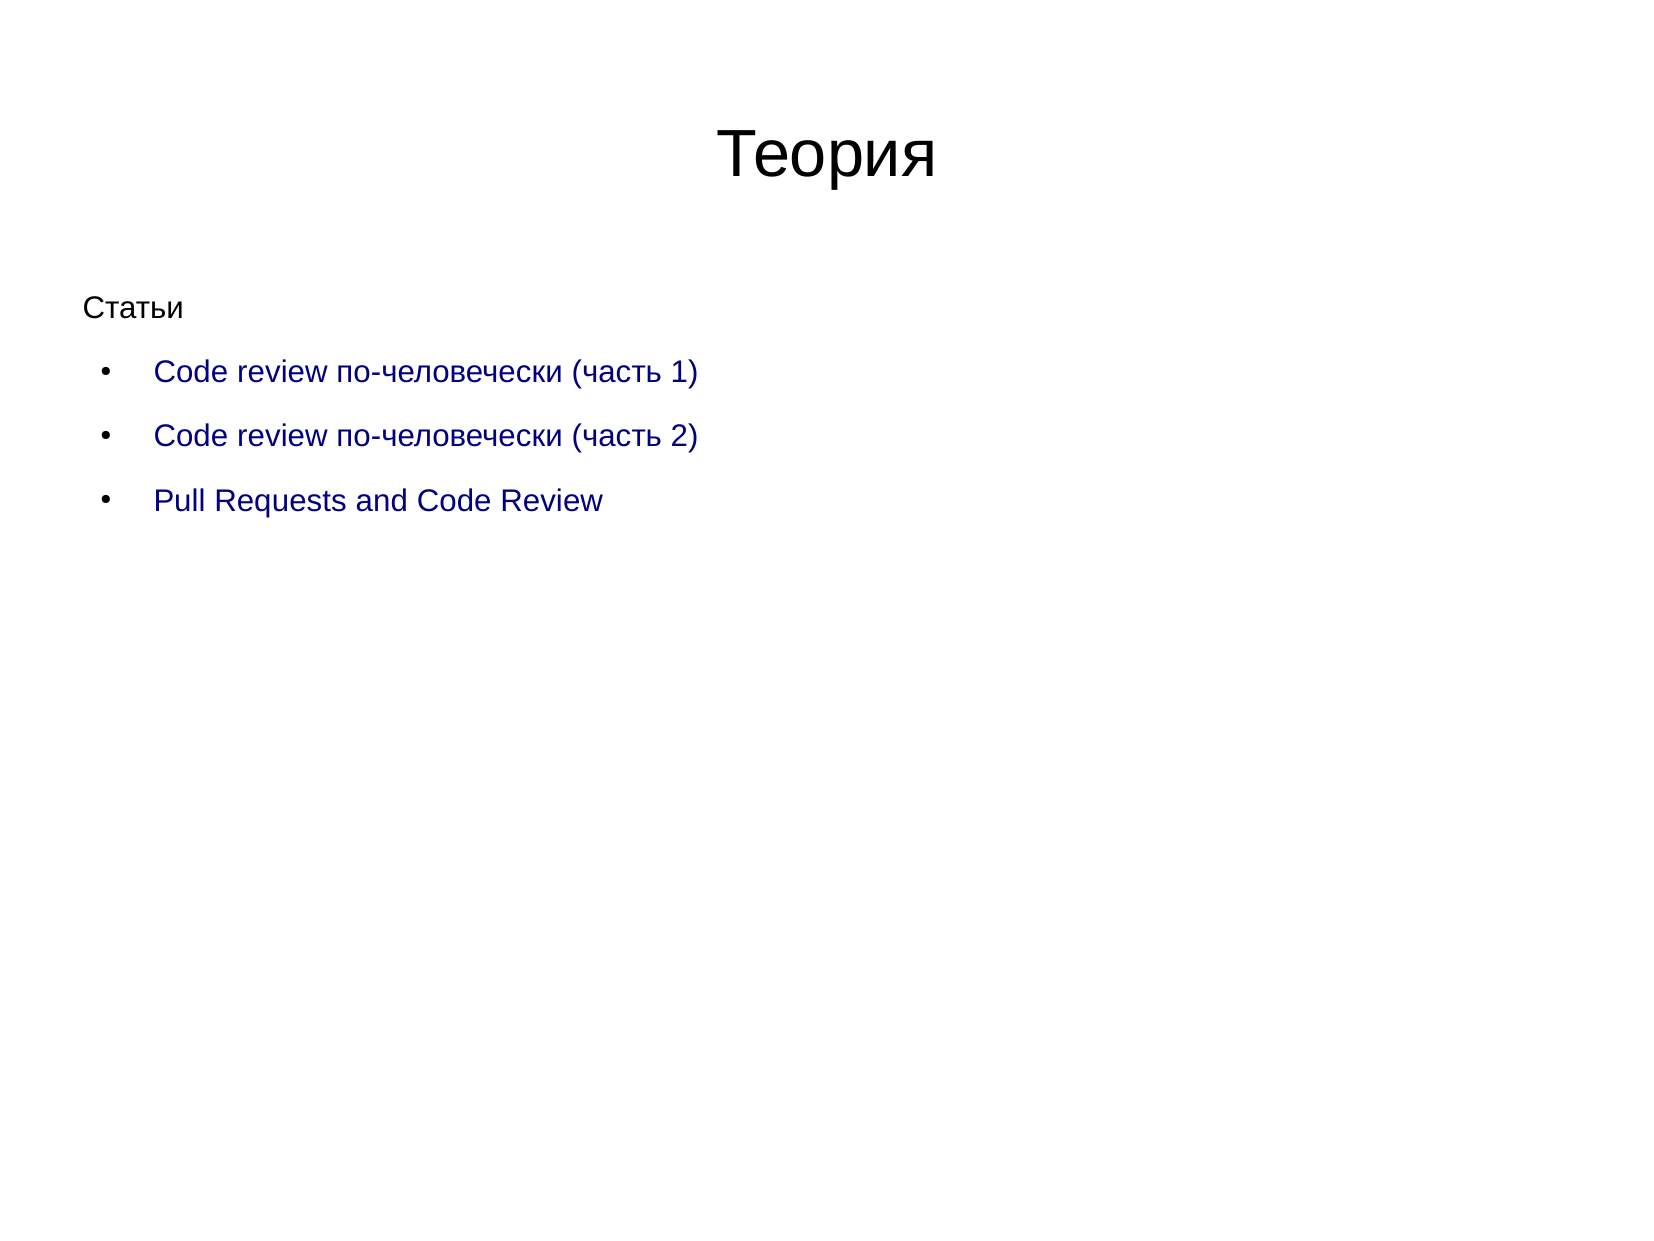

# Теория
Статьи
Code review по-человечески (часть 1)
Code review по-человечески (часть 2)
Pull Requests and Code Review